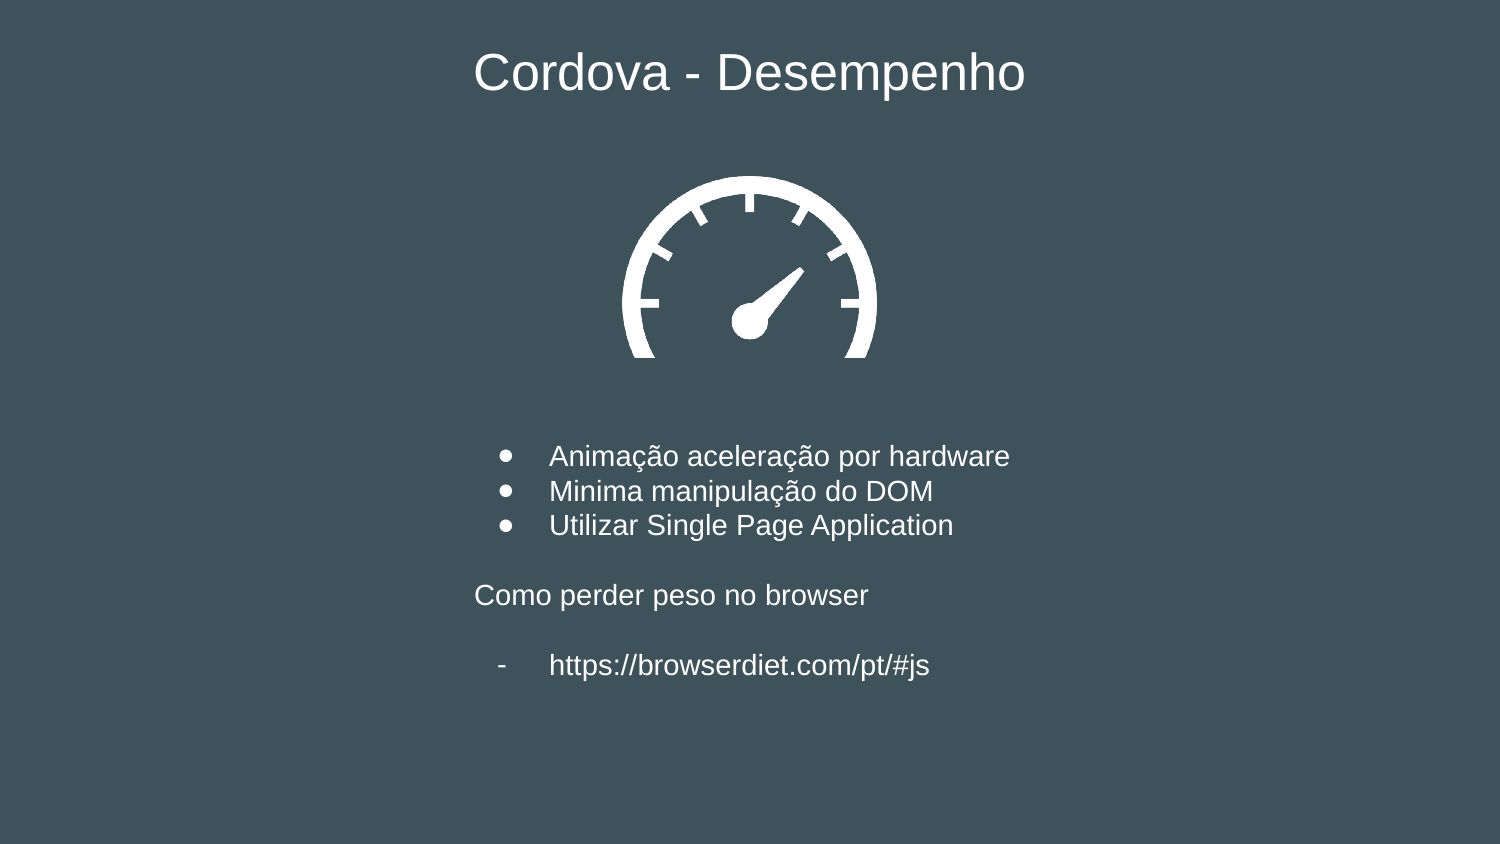

Cordova - Desempenho
Performance
Animação aceleração por hardware
Minima manipulação do DOM
Utilizar Single Page Application
Como perder peso no browser
https://browserdiet.com/pt/#js